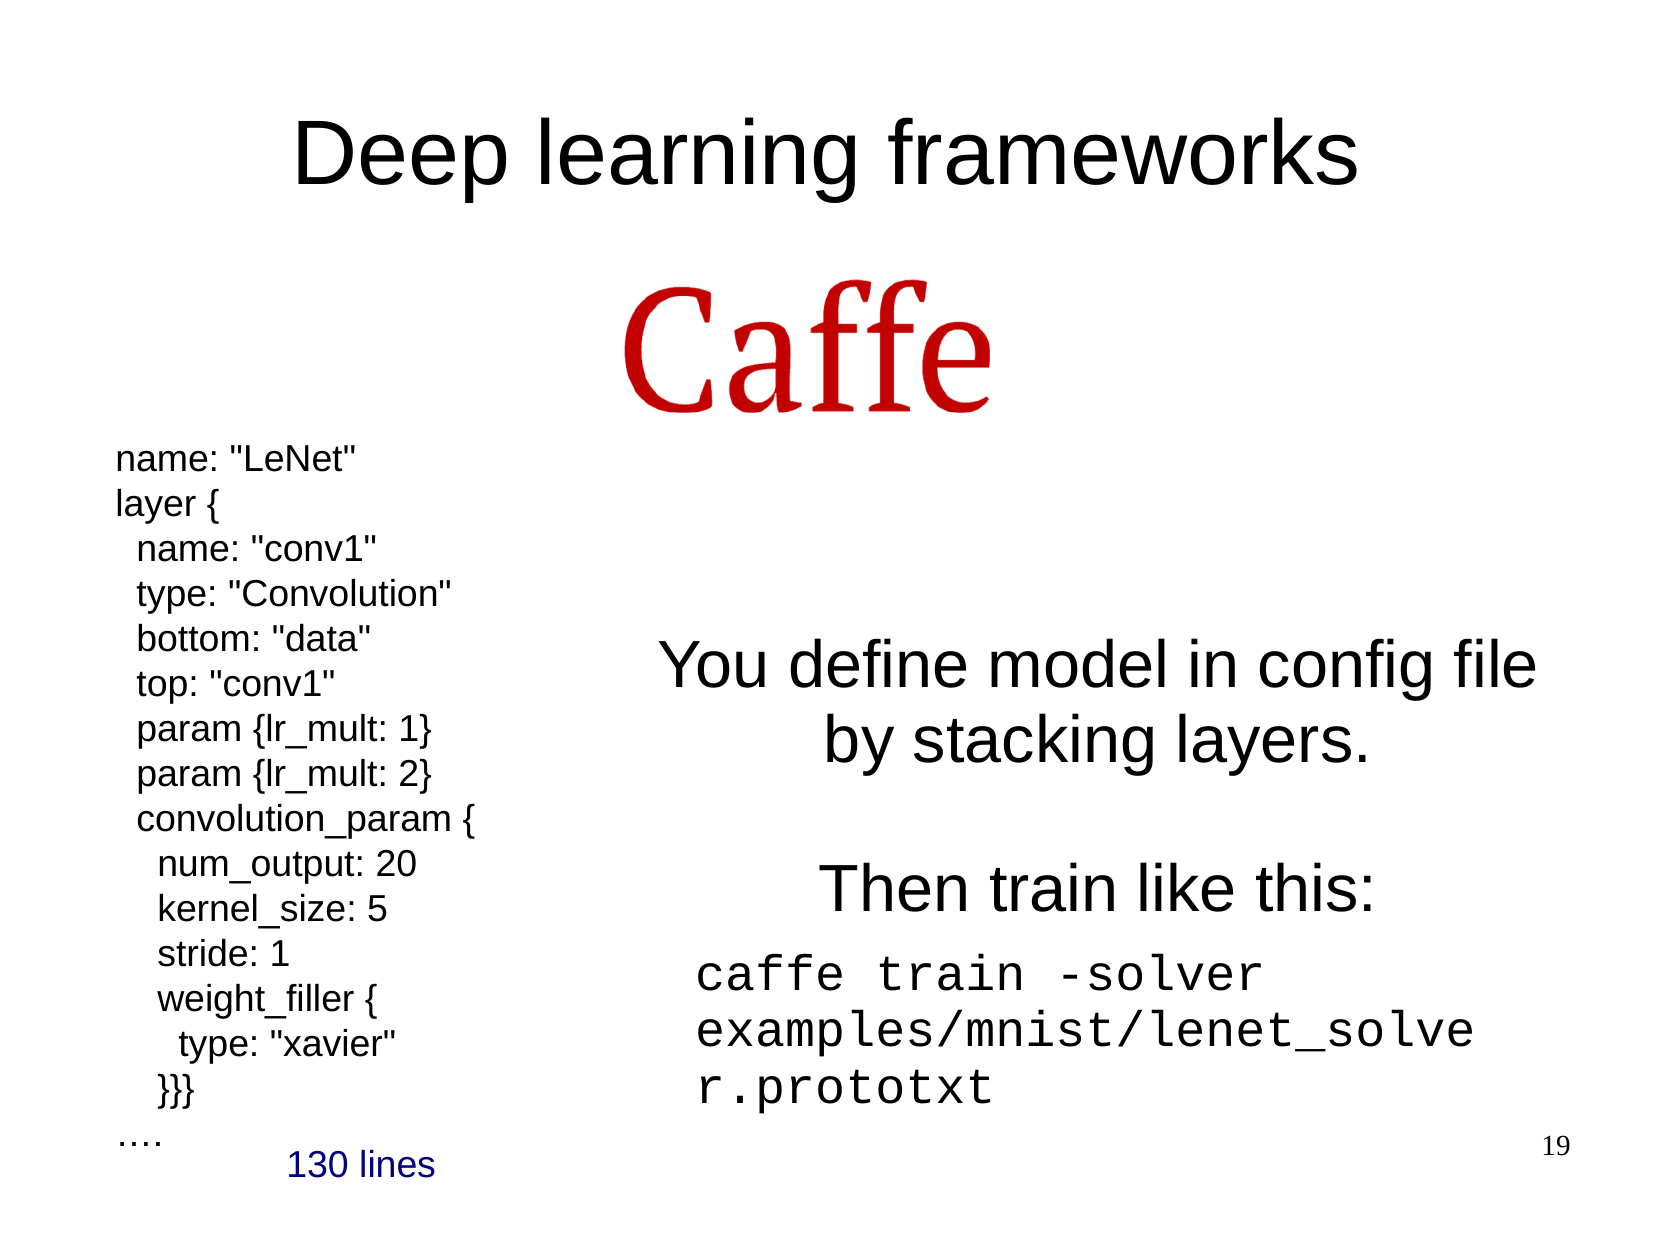

# Deep learning frameworks
name: "LeNet"
layer {
 name: "conv1"
 type: "Convolution"
 bottom: "data"
 top: "conv1"
 param {lr_mult: 1}
 param {lr_mult: 2}
 convolution_param {
 num_output: 20
 kernel_size: 5
 stride: 1
 weight_filler {
 type: "xavier"
 }}}
….
You define model in config file
by stacking layers.
Then train like this:
caffe train -solver examples/mnist/lenet_solver.prototxt
130 lines
19